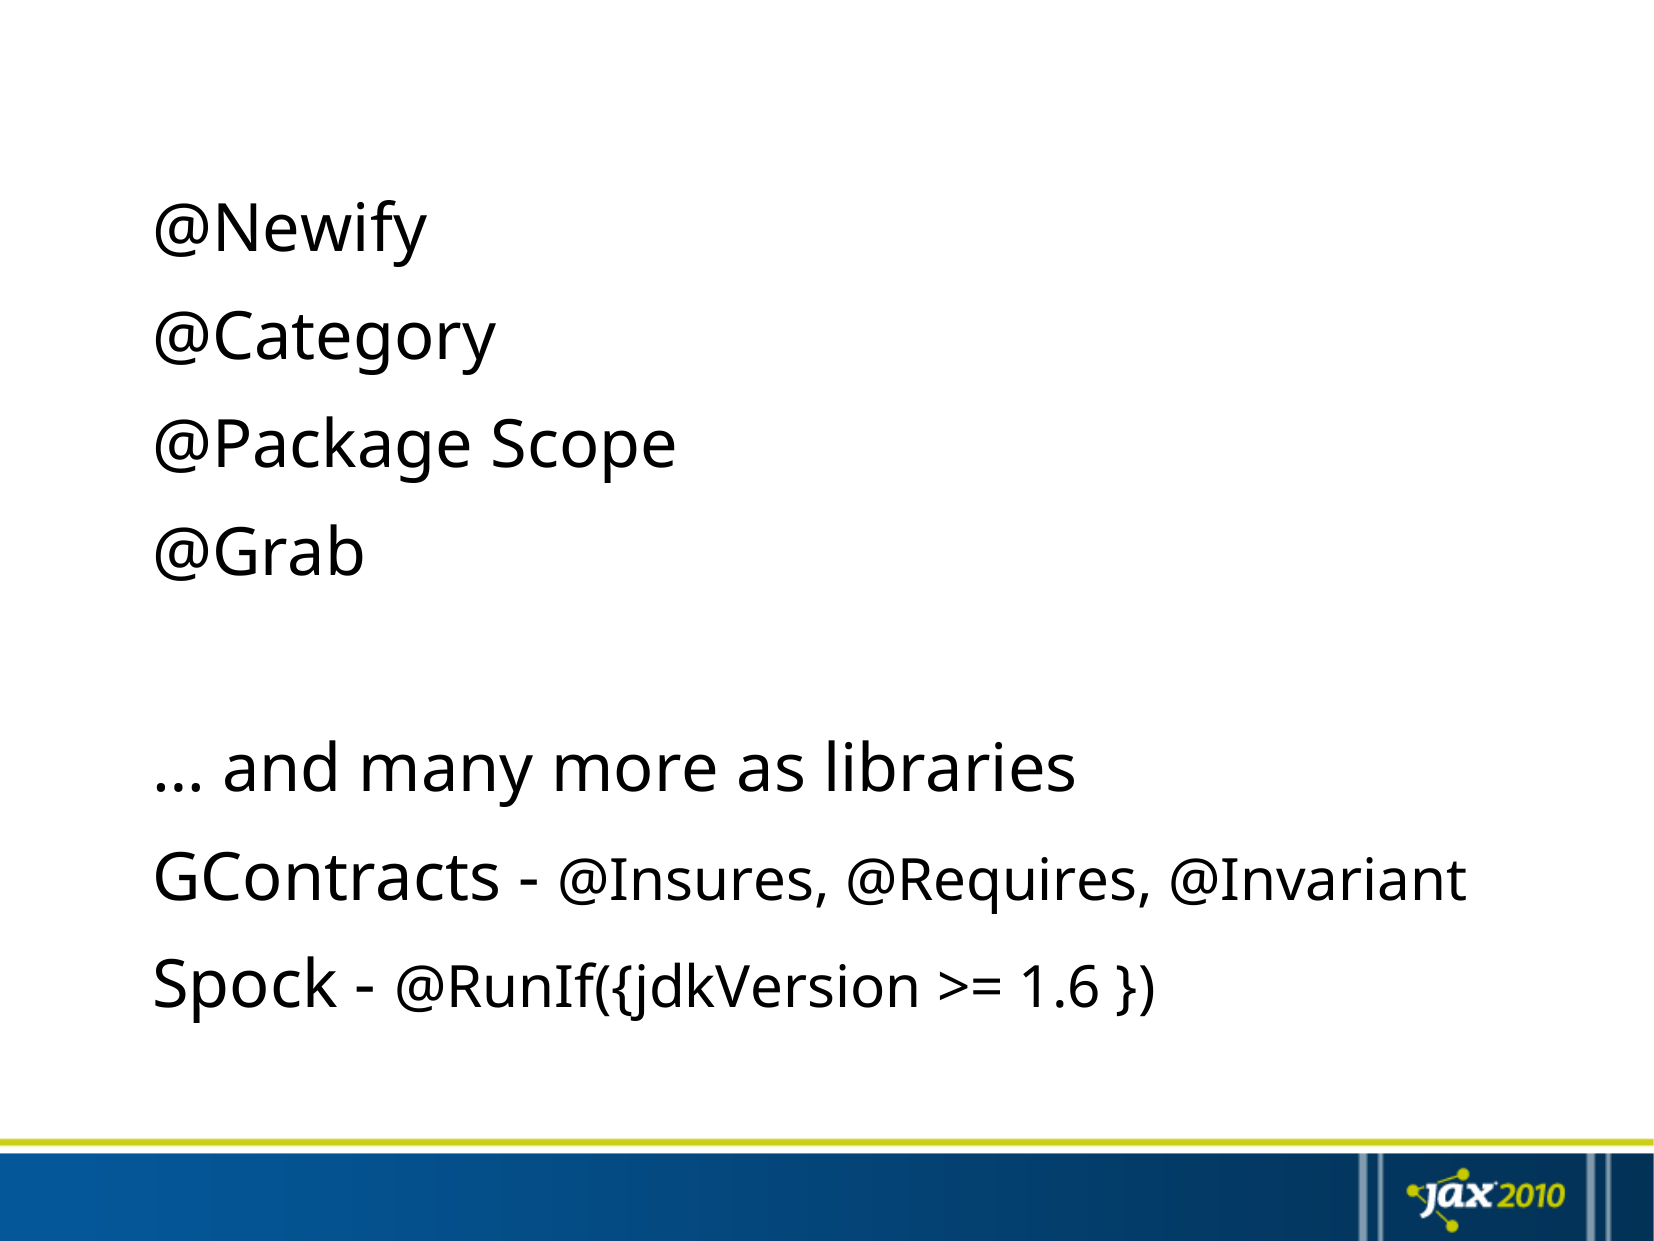

# @Newify
@Category
@Package Scope
@Grab
… and many more as libraries
GContracts - @Insures, @Requires, @Invariant
Spock - @RunIf({jdkVersion >= 1.6 })